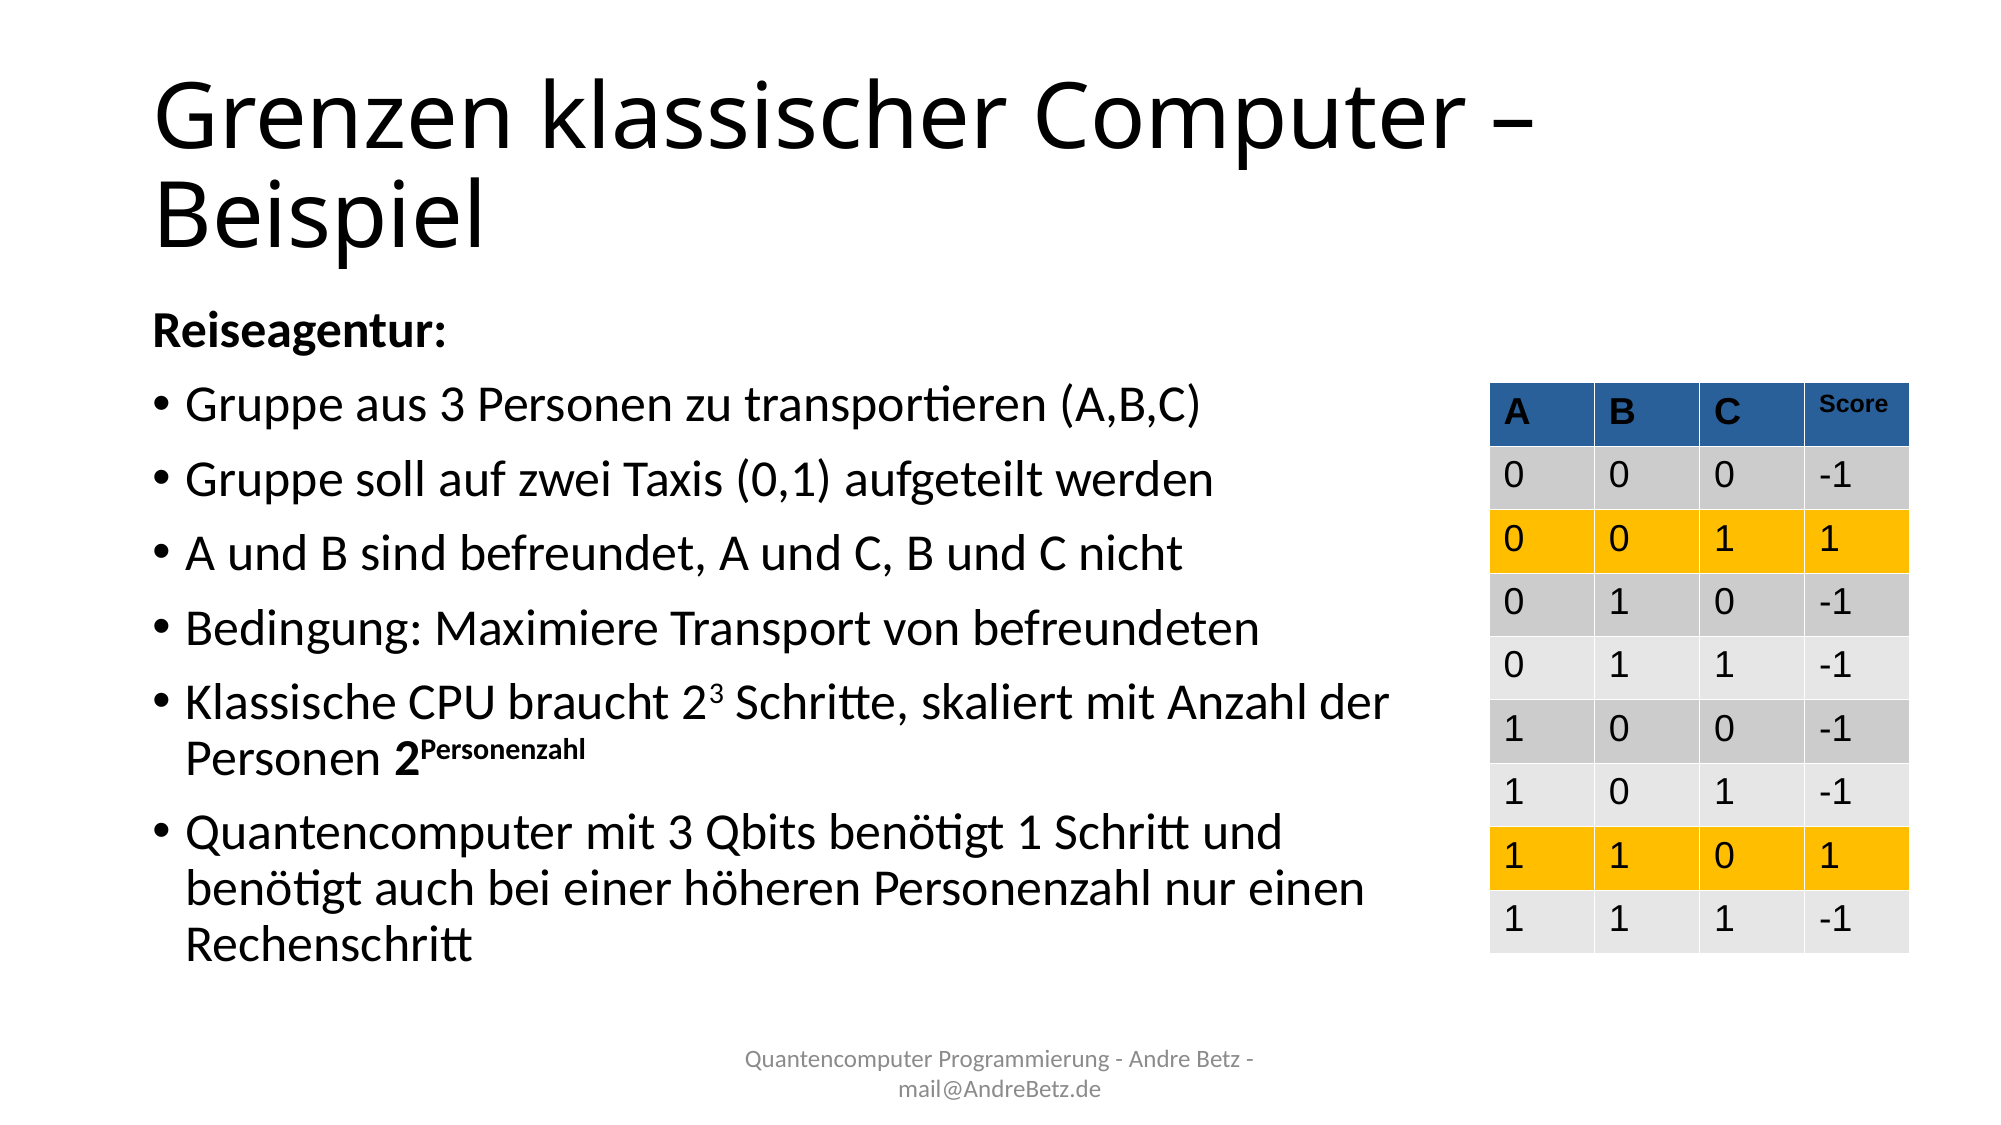

# Grenzen klassischer Computer – Beispiel
Reiseagentur:
Gruppe aus 3 Personen zu transportieren (A,B,C)
Gruppe soll auf zwei Taxis (0,1) aufgeteilt werden
A und B sind befreundet, A und C, B und C nicht
Bedingung: Maximiere Transport von befreundeten
Klassische CPU braucht 23 Schritte, skaliert mit Anzahl der Personen 2Personenzahl
Quantencomputer mit 3 Qbits benötigt 1 Schritt und benötigt auch bei einer höheren Personenzahl nur einen Rechenschritt
| A | B | C | Score |
| --- | --- | --- | --- |
| 0 | 0 | 0 | -1 |
| 0 | 0 | 1 | 1 |
| 0 | 1 | 0 | -1 |
| 0 | 1 | 1 | -1 |
| 1 | 0 | 0 | -1 |
| 1 | 0 | 1 | -1 |
| 1 | 1 | 0 | 1 |
| 1 | 1 | 1 | -1 |
Quantencomputer Programmierung - Andre Betz - mail@AndreBetz.de